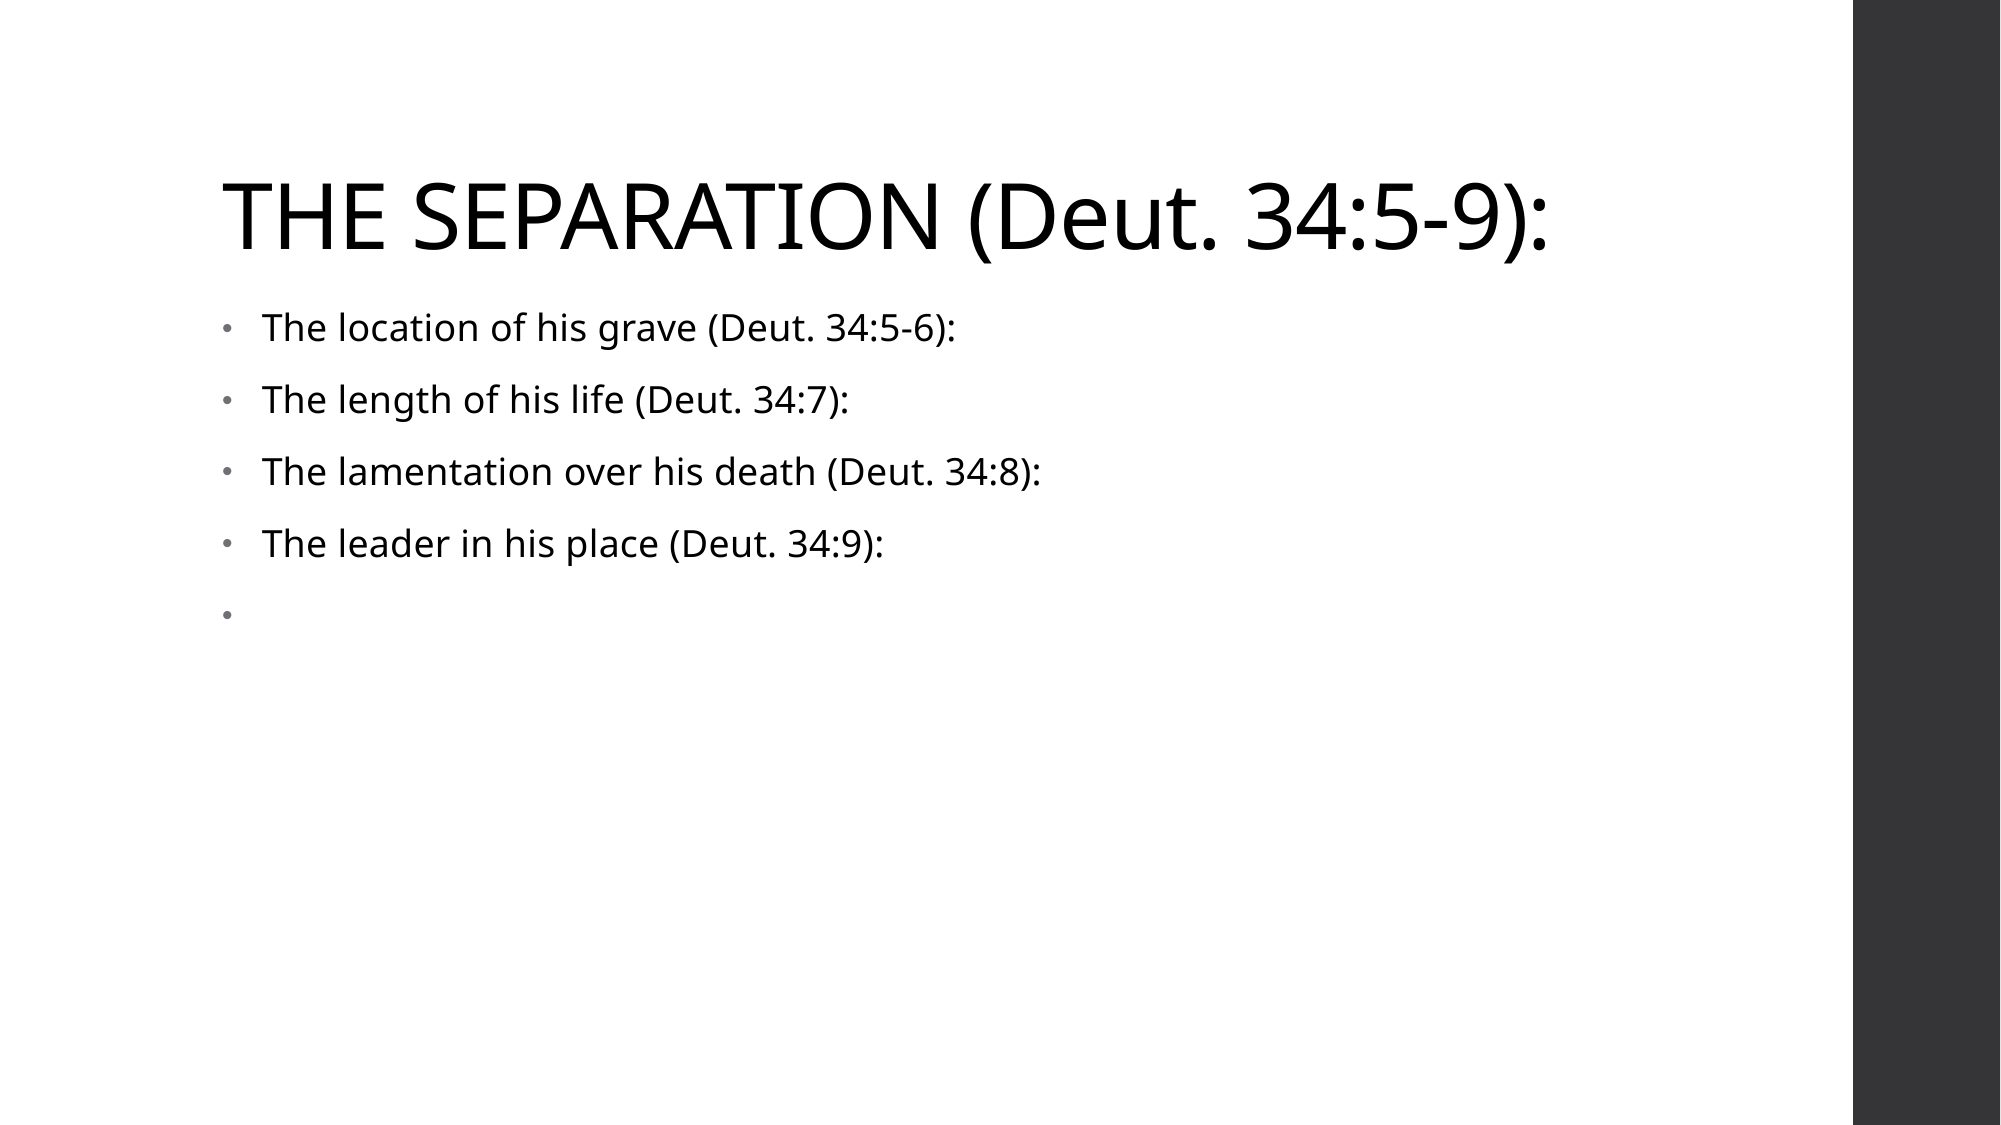

# THE SEPARATION (Deut. 34:5-9):
 The location of his grave (Deut. 34:5-6):
 The length of his life (Deut. 34:7):
 The lamentation over his death (Deut. 34:8):
 The leader in his place (Deut. 34:9):